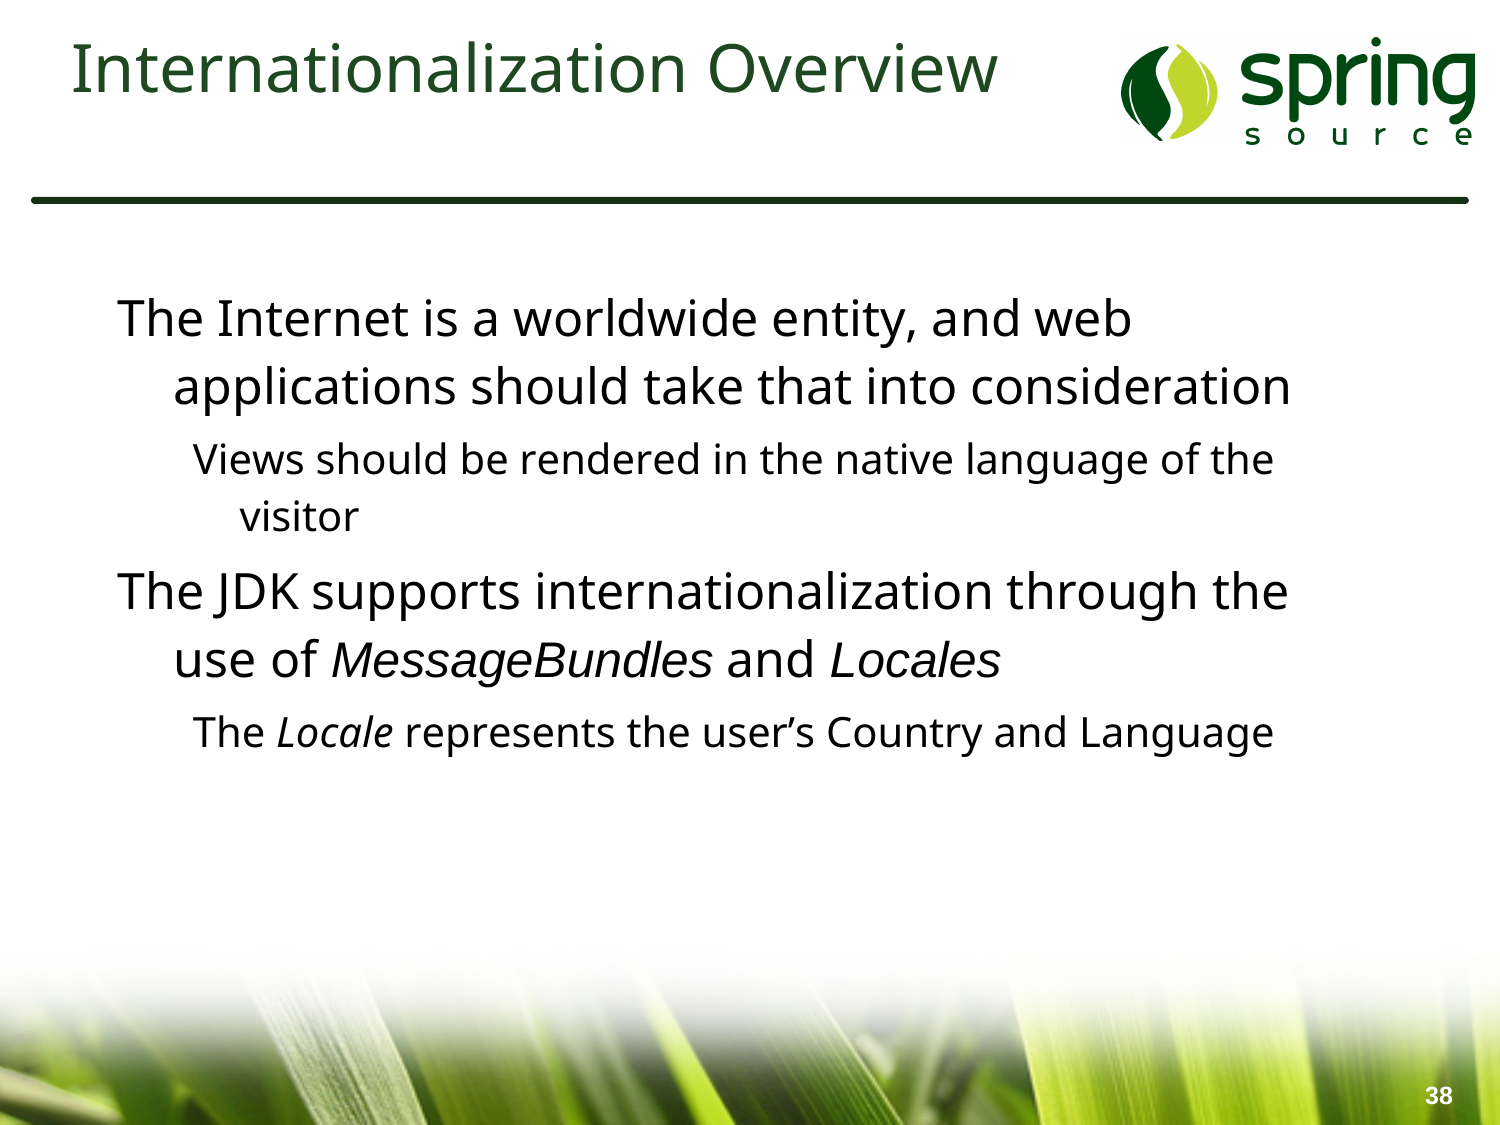

# Internationalization Overview
The Internet is a worldwide entity, and web applications should take that into consideration
Views should be rendered in the native language of the visitor
The JDK supports internationalization through the use of MessageBundles and Locales
The Locale represents the user’s Country and Language